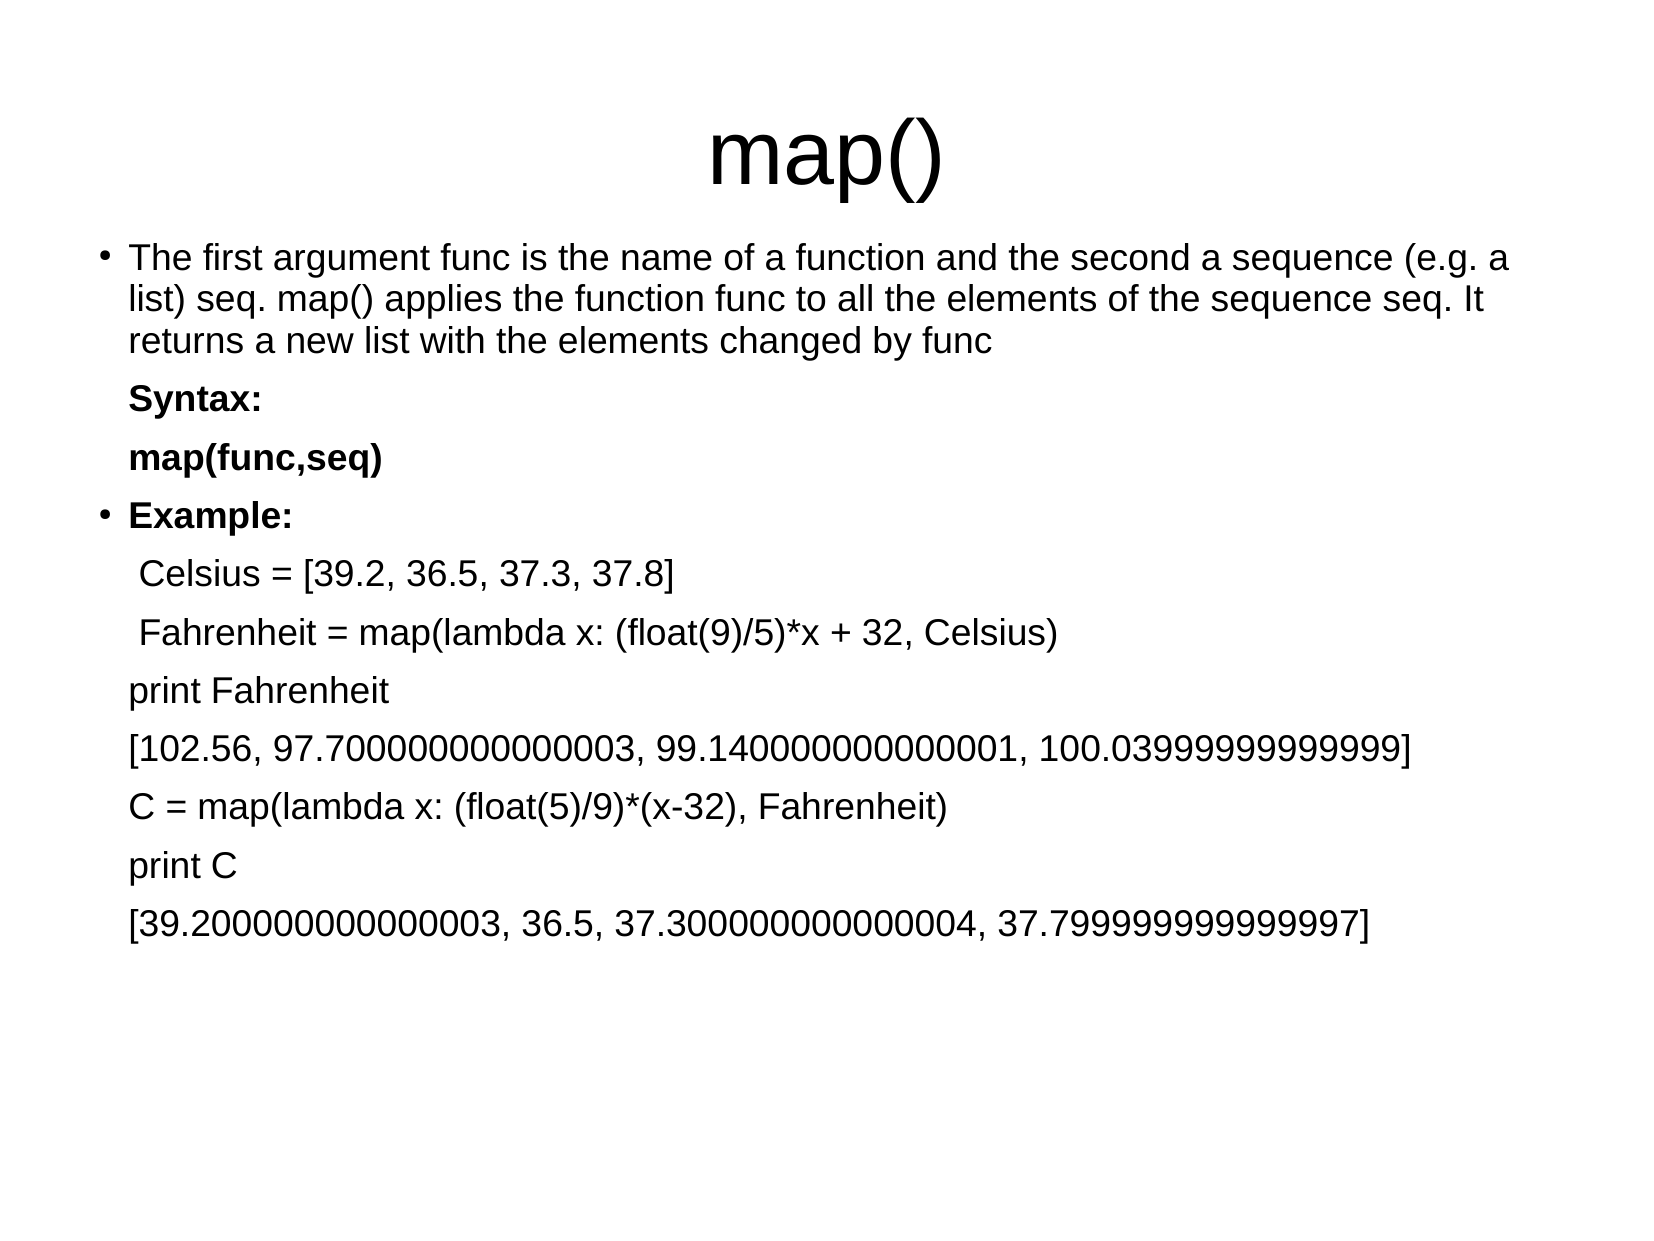

# map()
The first argument func is the name of a function and the second a sequence (e.g. a list) seq. map() applies the function func to all the elements of the sequence seq. It returns a new list with the elements changed by func
Syntax:
map(func,seq)
Example:
 Celsius = [39.2, 36.5, 37.3, 37.8]
 Fahrenheit = map(lambda x: (float(9)/5)*x + 32, Celsius)
print Fahrenheit
[102.56, 97.700000000000003, 99.140000000000001, 100.03999999999999]
C = map(lambda x: (float(5)/9)*(x-32), Fahrenheit)
print C
[39.200000000000003, 36.5, 37.300000000000004, 37.799999999999997]